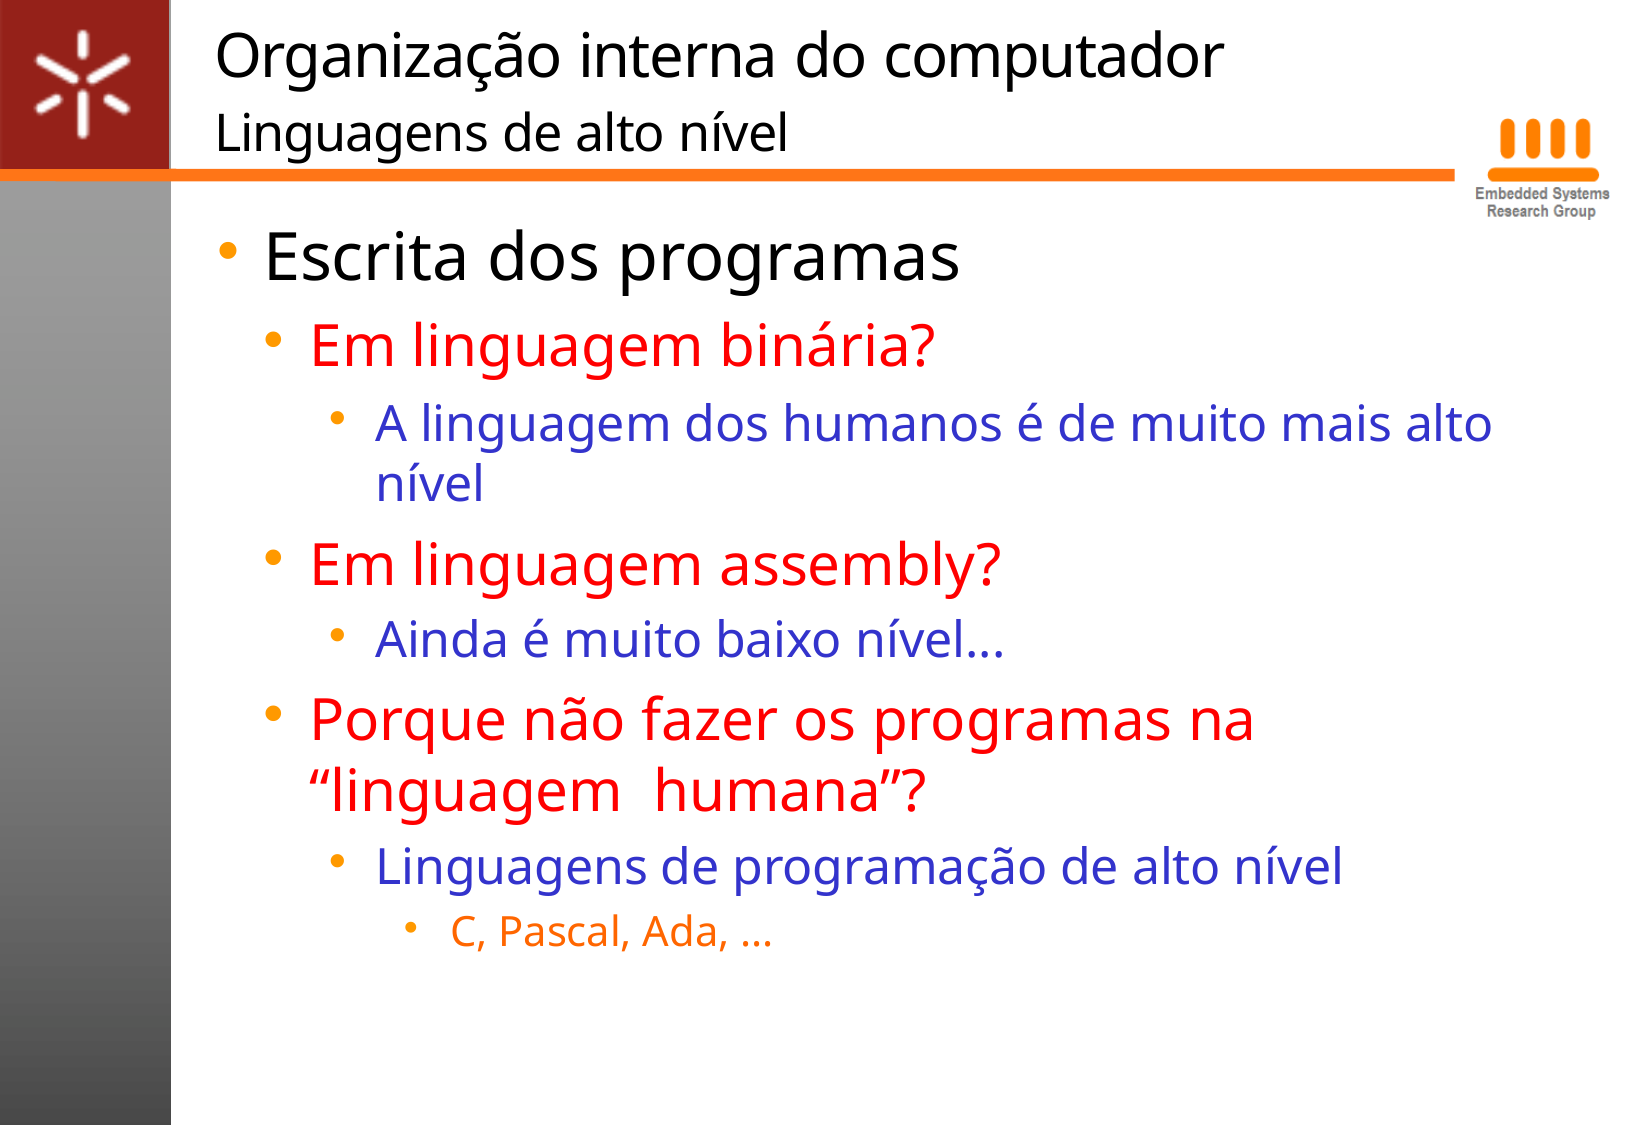

# Organização interna do computador Linguagens de alto nível
Escrita dos programas
Em linguagem binária?
A linguagem dos humanos é de muito mais alto nível
Em linguagem assembly?
Ainda é muito baixo nível...
Porque não fazer os programas na “linguagem humana”?
Linguagens de programação de alto nível
C, Pascal, Ada, ...